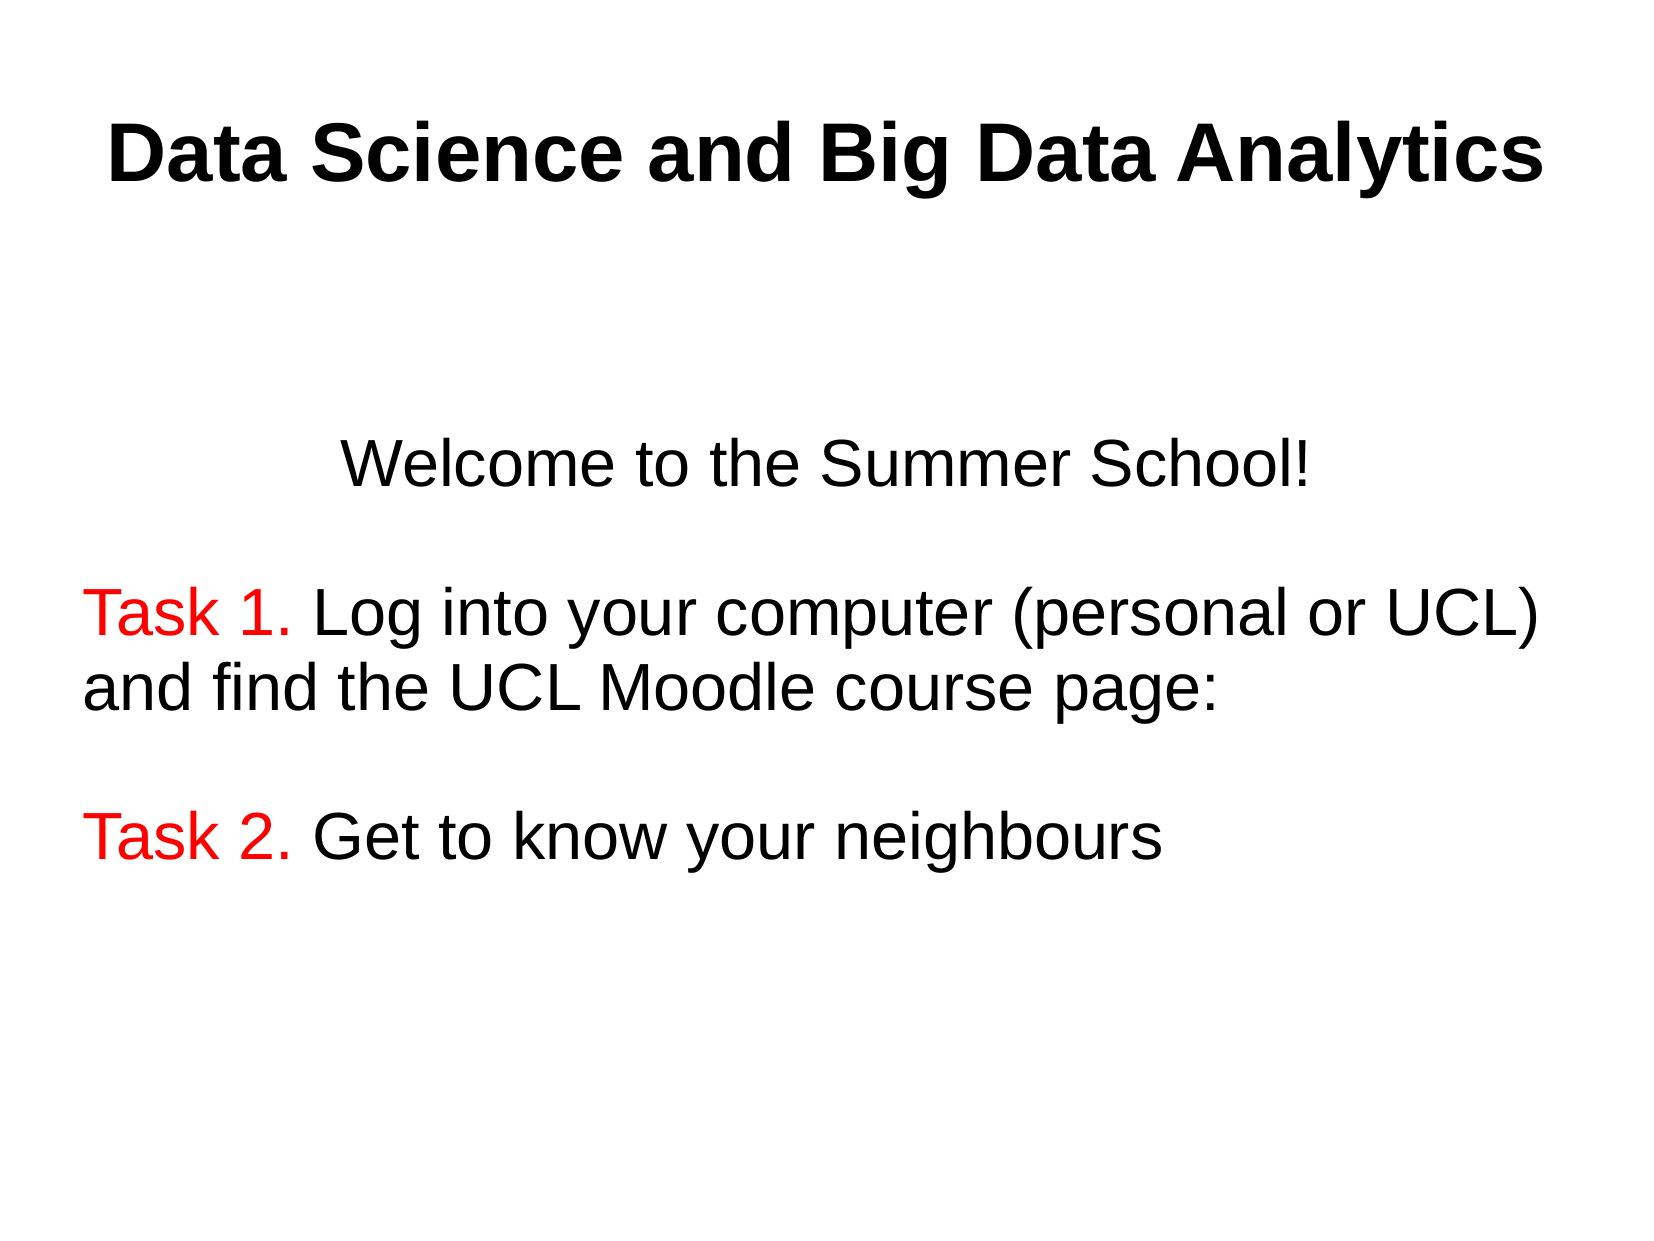

# Data Science and Big Data Analytics
Welcome to the Summer School!
Task 1. Log into your computer (personal or UCL) and find the UCL Moodle course page:
Task 2. Get to know your neighbours